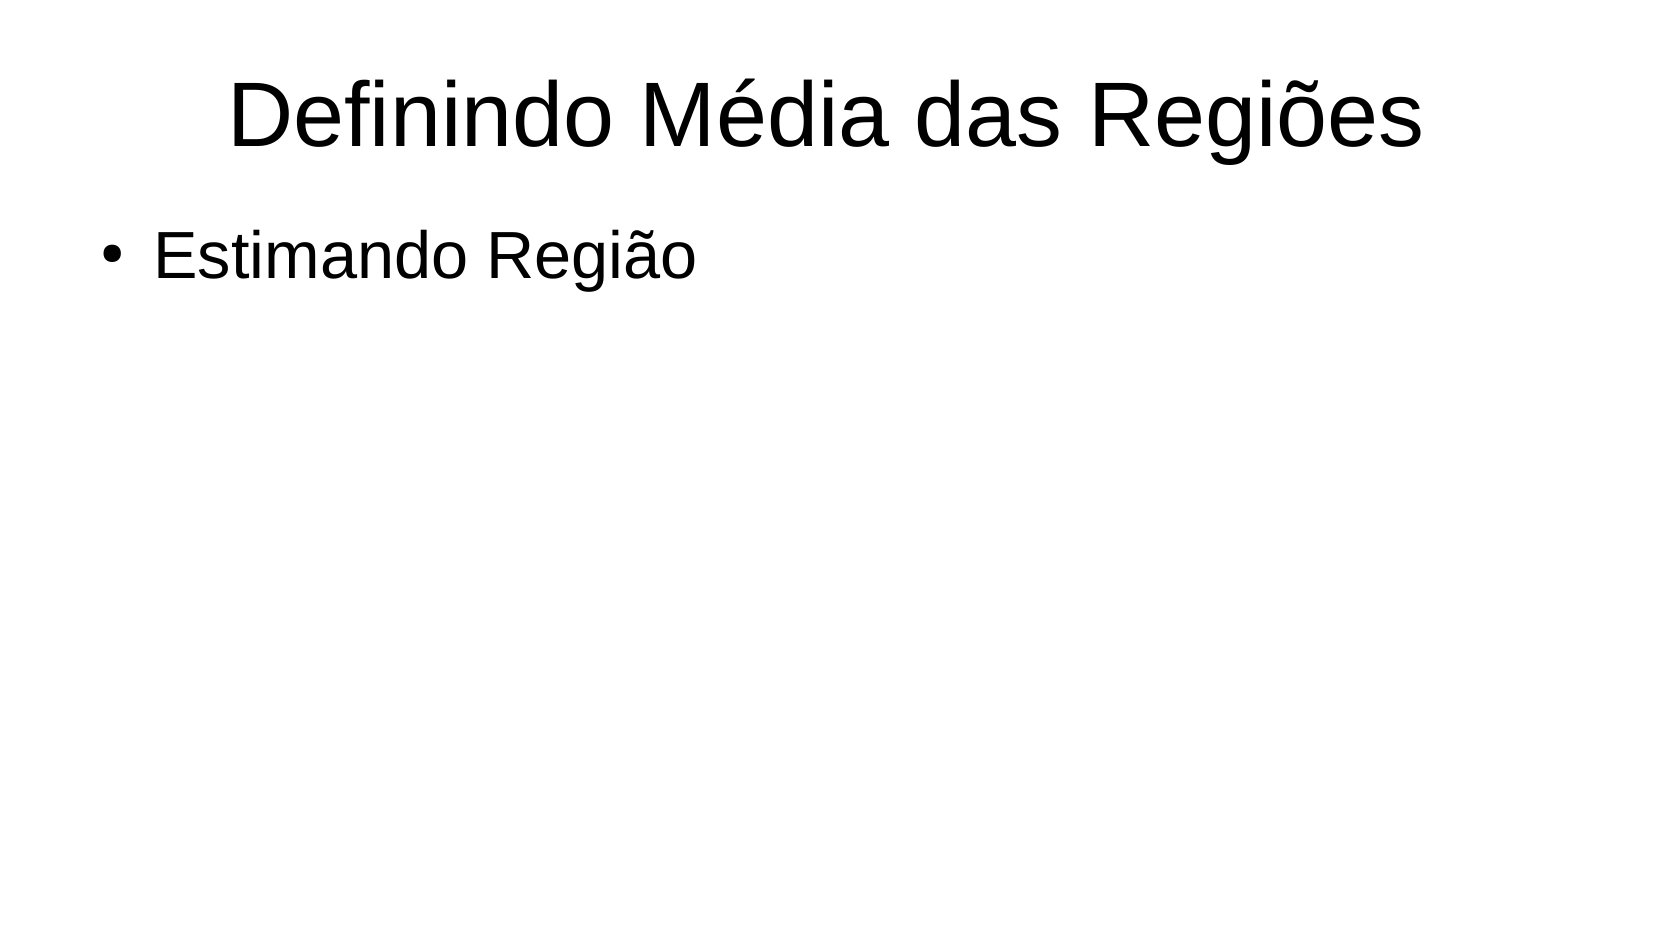

# Definindo Média das Regiões
Estimando Região